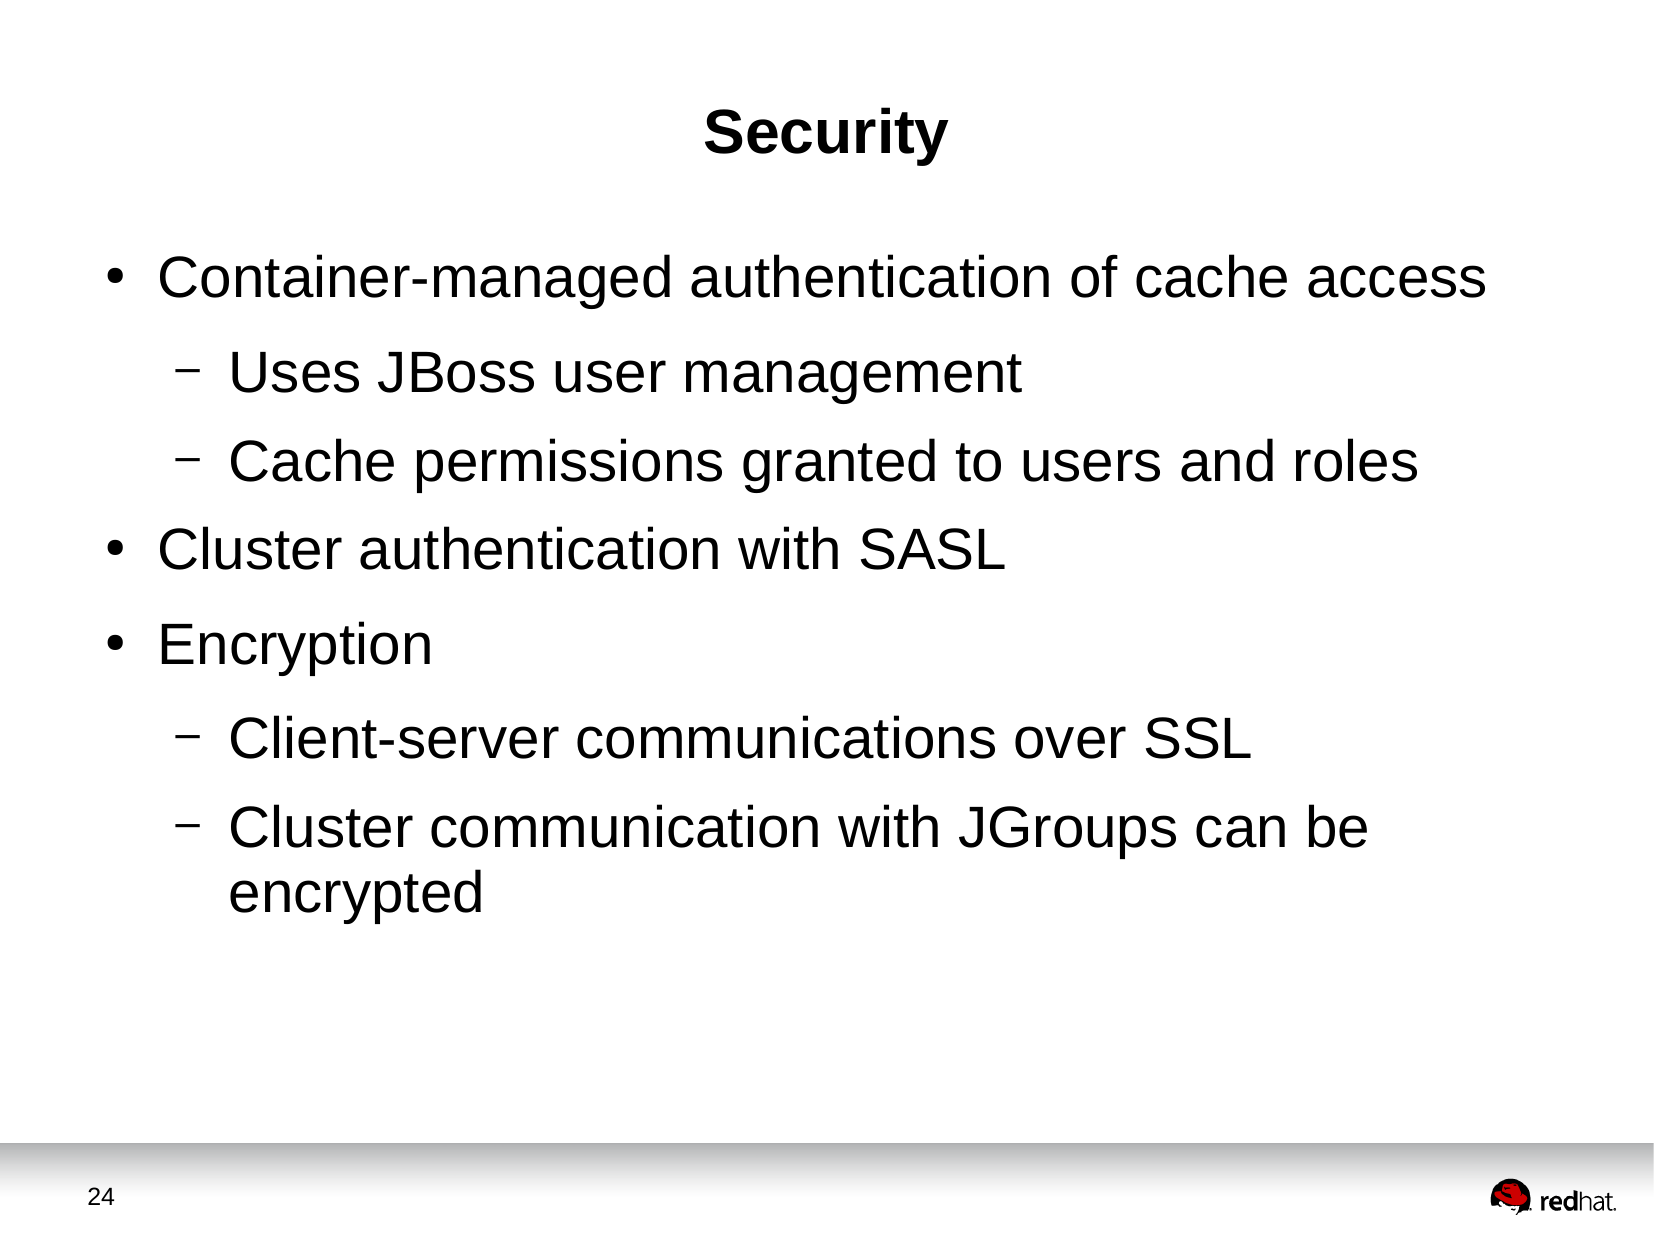

# Security
Container-managed authentication of cache access
Uses JBoss user management
Cache permissions granted to users and roles
Cluster authentication with SASL
Encryption
Client-server communications over SSL
Cluster communication with JGroups can be encrypted